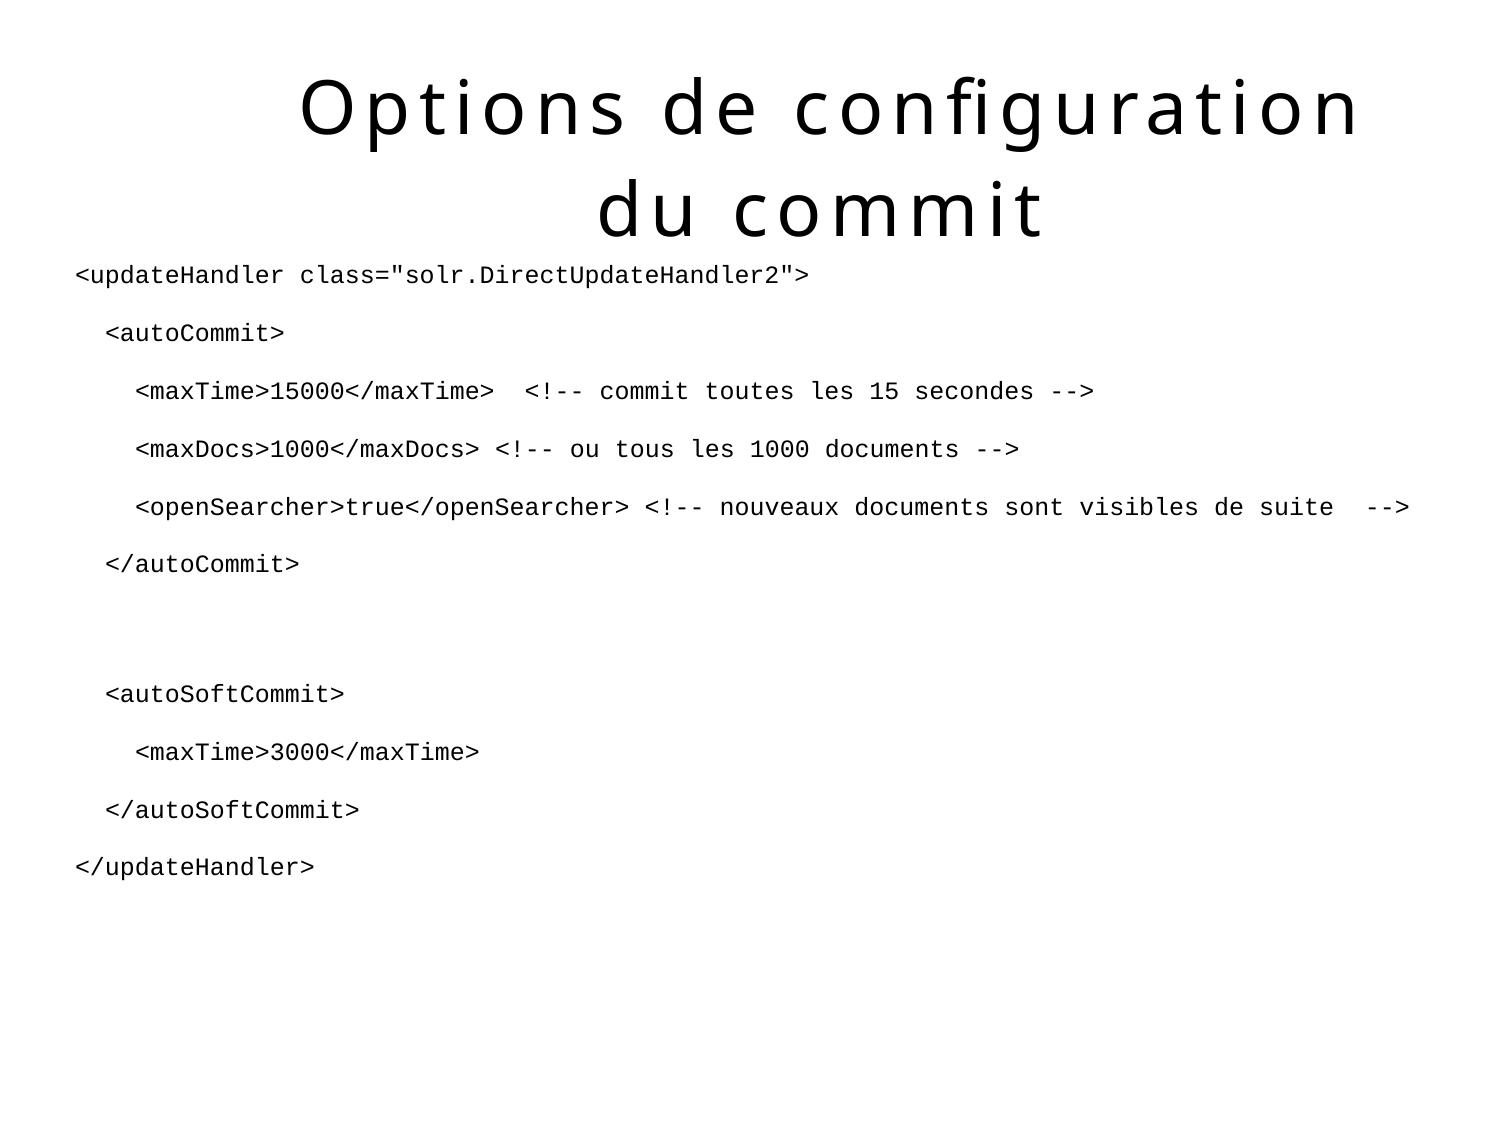

# Options de configuration du commit
<updateHandler class="solr.DirectUpdateHandler2">
 <autoCommit>
 <maxTime>15000</maxTime> <!-- commit toutes les 15 secondes -->
 <maxDocs>1000</maxDocs> <!-- ou tous les 1000 documents -->
 <openSearcher>true</openSearcher> <!-- nouveaux documents sont visibles de suite -->
 </autoCommit>
 <autoSoftCommit>
 <maxTime>3000</maxTime>
 </autoSoftCommit>
</updateHandler>